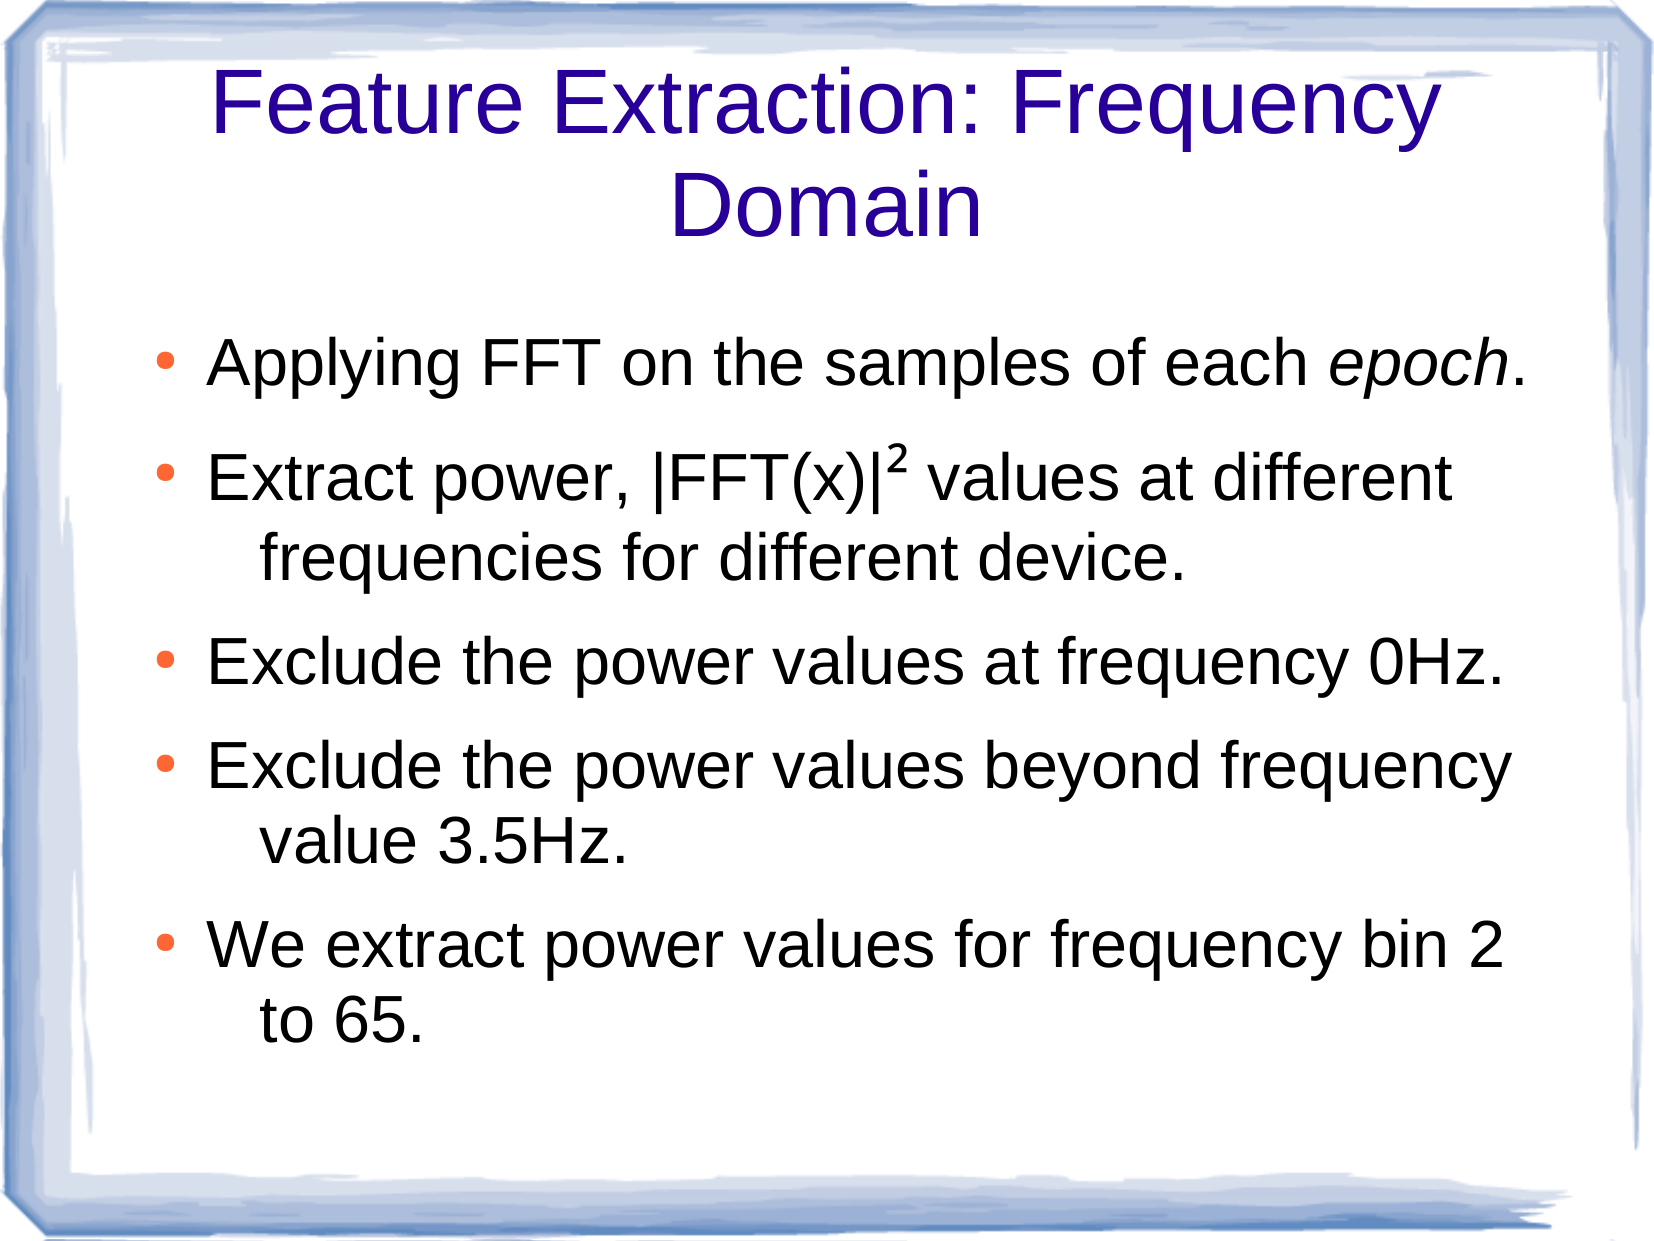

# Feature Extraction: Frequency Domain
Applying FFT on the samples of each epoch.
Extract power, |FFT(x)|² values at different frequencies for different device.
Exclude the power values at frequency 0Hz.
Exclude the power values beyond frequency value 3.5Hz.
We extract power values for frequency bin 2 to 65.